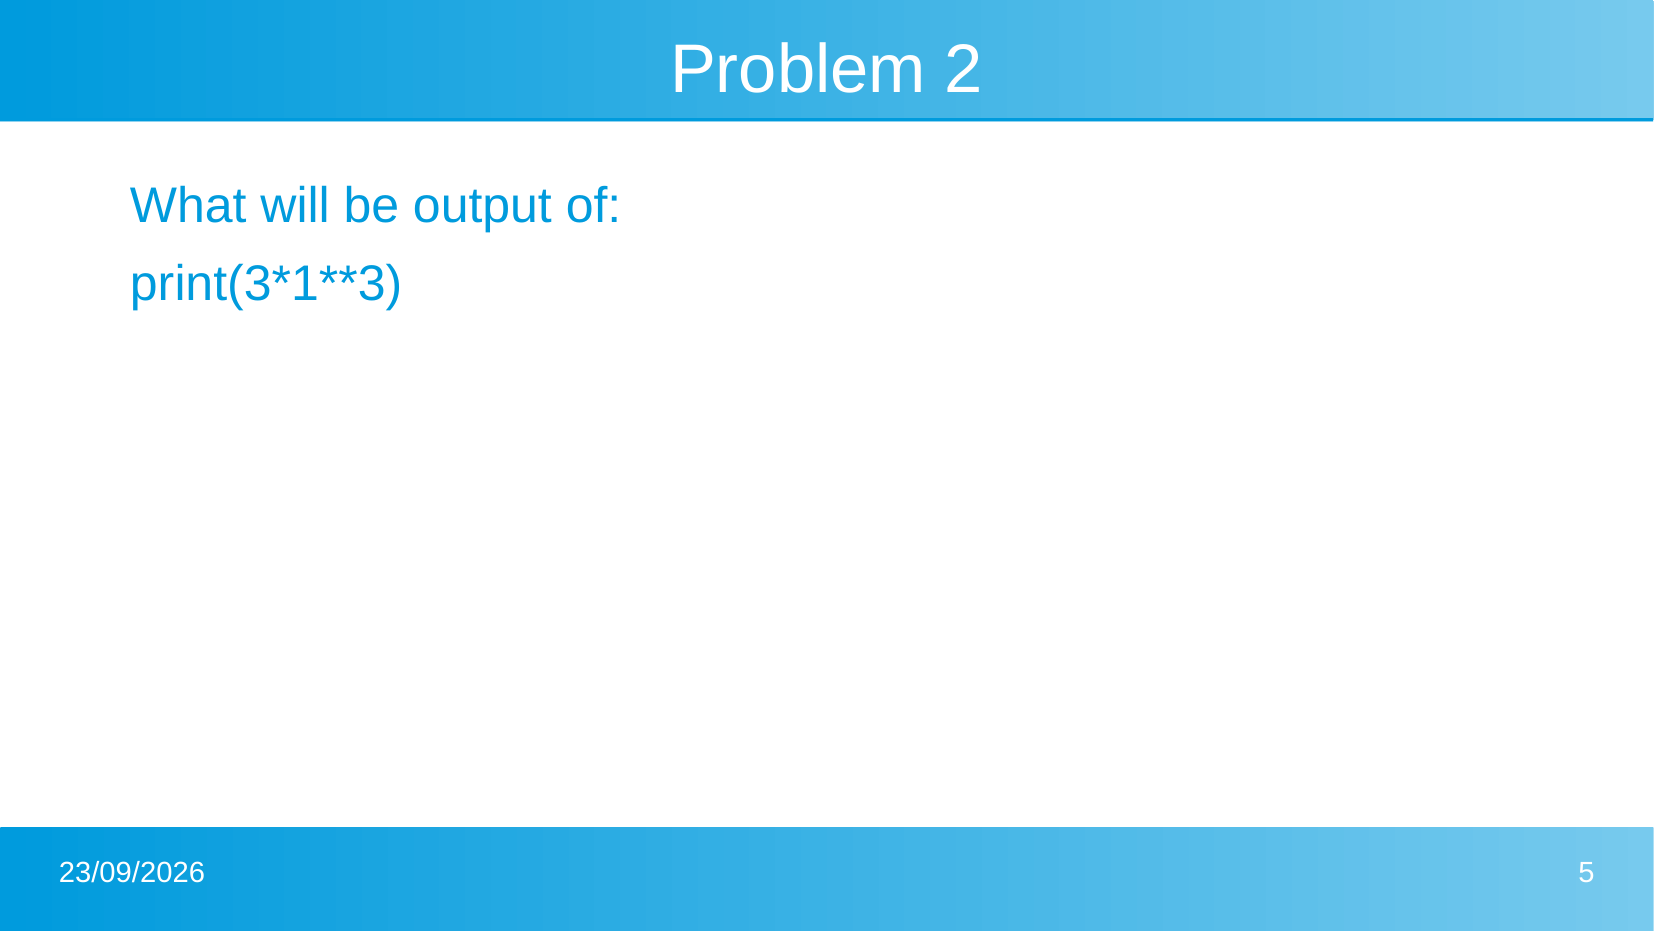

# Problem 2
What will be output of:
print(3*1**3)
5